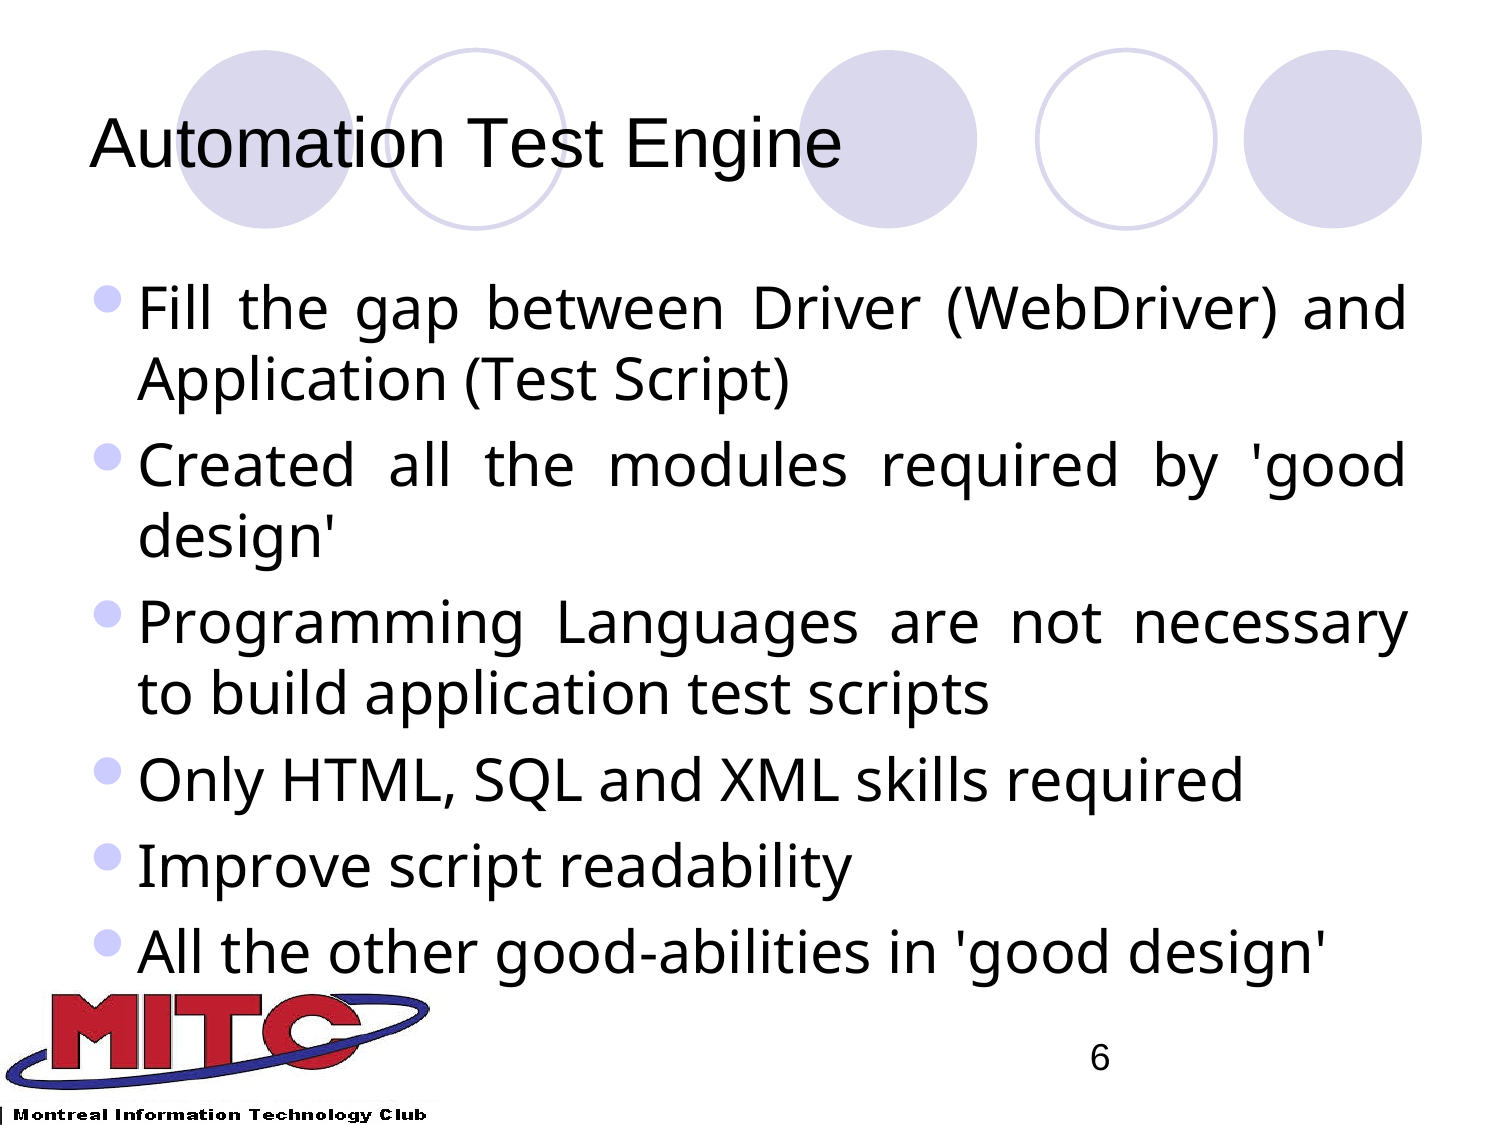

# Automation Test Engine
Fill the gap between Driver (WebDriver) and Application (Test Script)
Created all the modules required by 'good design'
Programming Languages are not necessary to build application test scripts
Only HTML, SQL and XML skills required
Improve script readability
All the other good-abilities in 'good design'
6